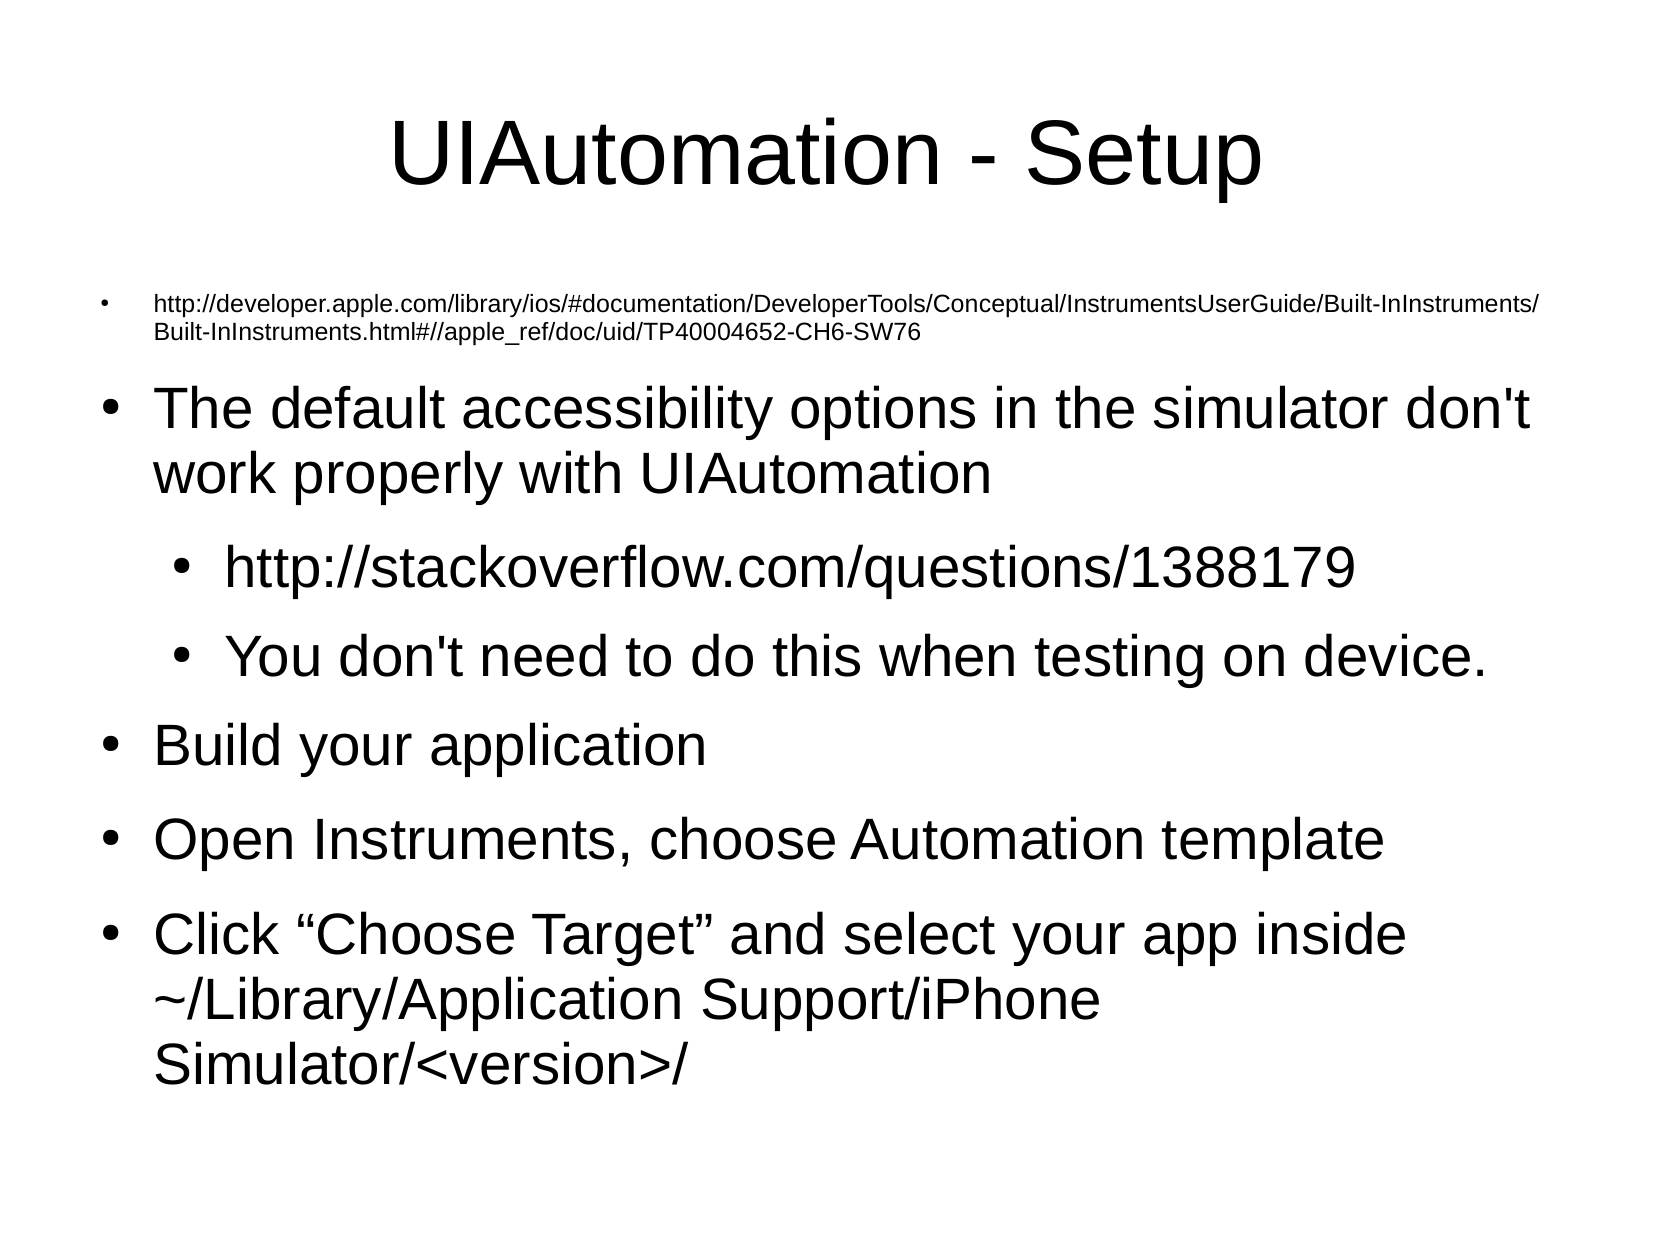

# UIAutomation - Setup
http://developer.apple.com/library/ios/#documentation/DeveloperTools/Conceptual/InstrumentsUserGuide/Built-InInstruments/Built-InInstruments.html#//apple_ref/doc/uid/TP40004652-CH6-SW76
The default accessibility options in the simulator don't work properly with UIAutomation
http://stackoverflow.com/questions/1388179
You don't need to do this when testing on device.
Build your application
Open Instruments, choose Automation template
Click “Choose Target” and select your app inside ~/Library/Application Support/iPhone Simulator/<version>/